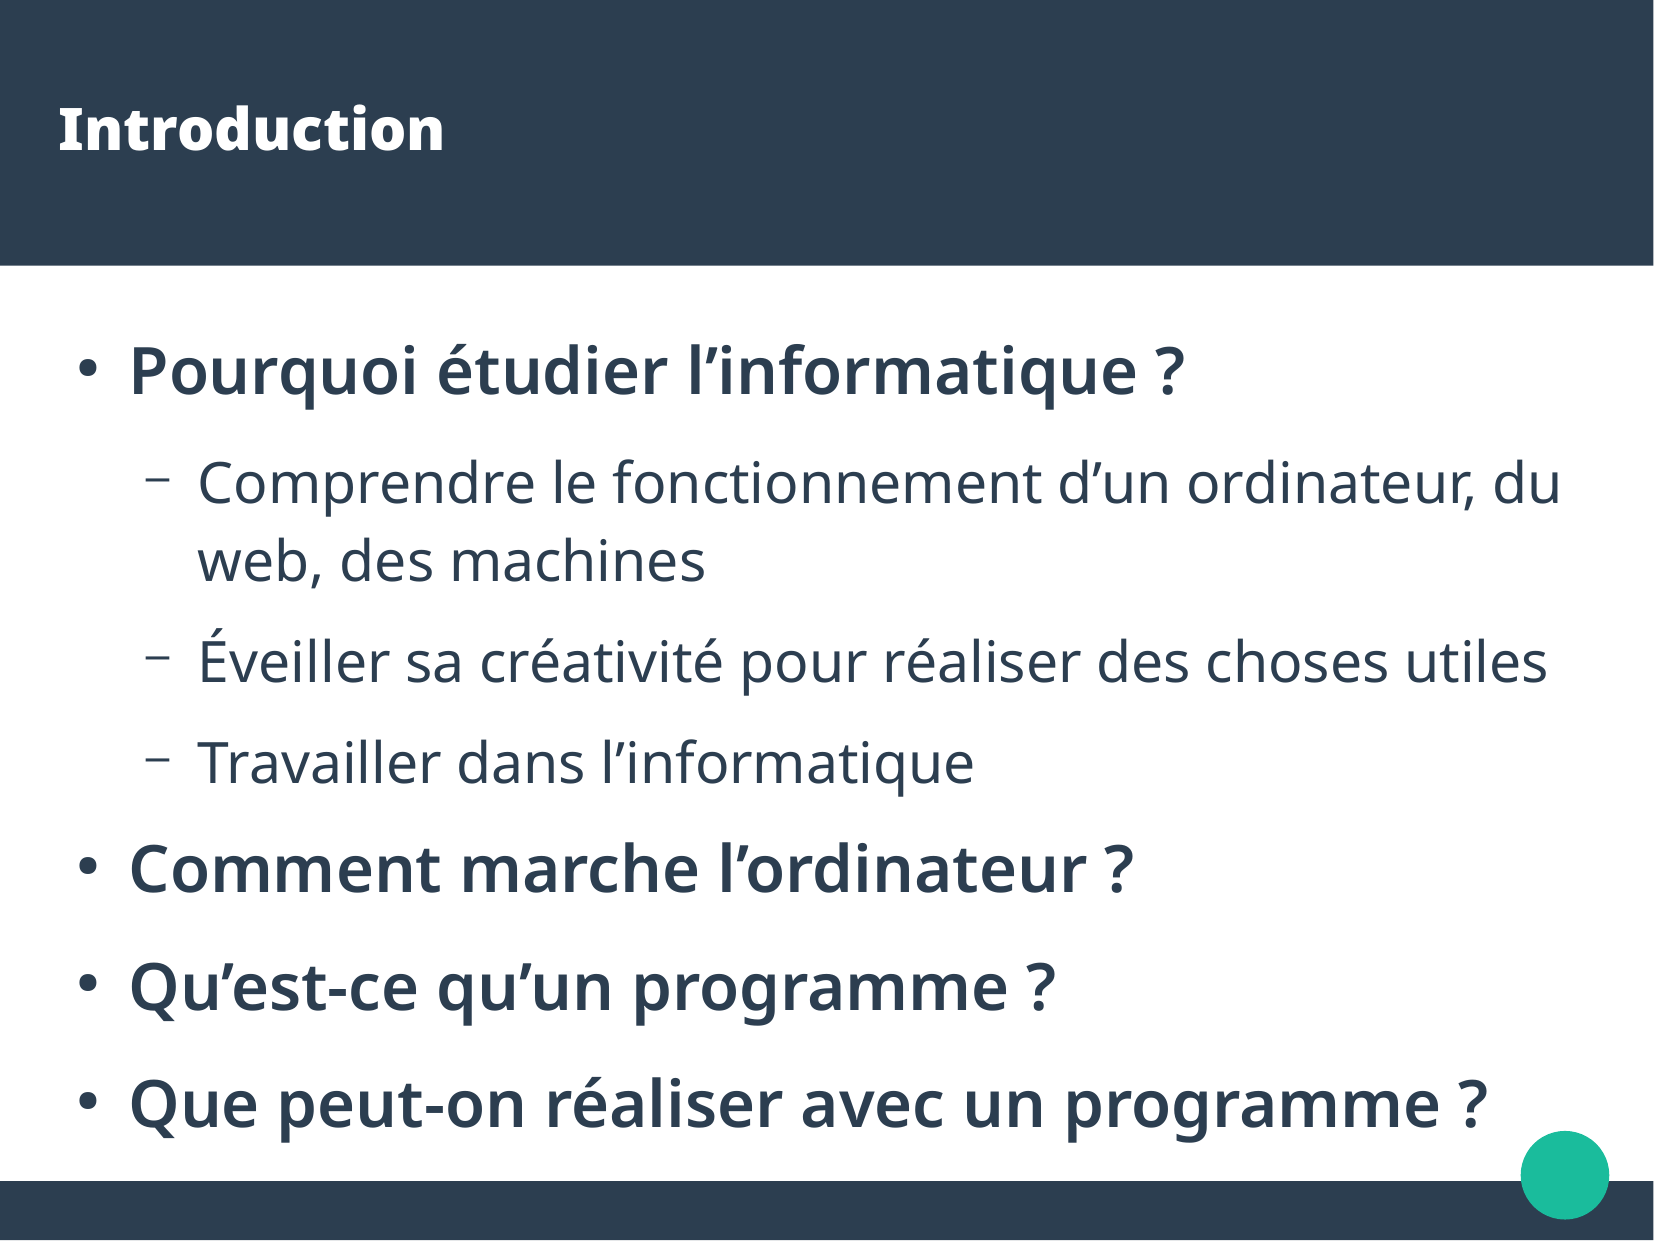

# Introduction
Pourquoi étudier l’informatique ?
Comprendre le fonctionnement d’un ordinateur, du web, des machines
Éveiller sa créativité pour réaliser des choses utiles
Travailler dans l’informatique
Comment marche l’ordinateur ?
Qu’est-ce qu’un programme ?
Que peut-on réaliser avec un programme ?